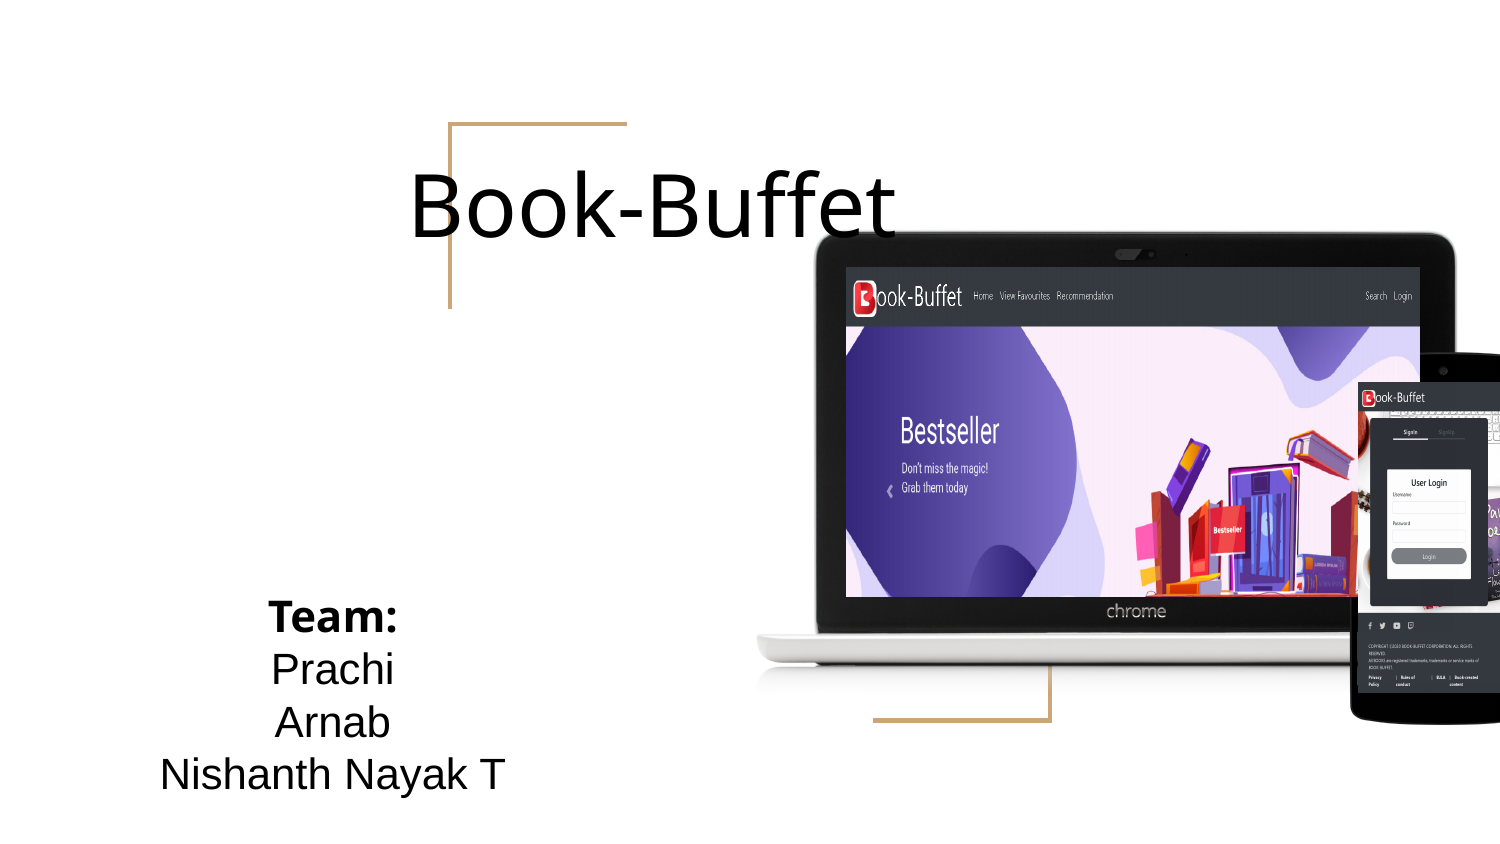

Book-Buffet
Team:
Prachi
Arnab
Nishanth Nayak T